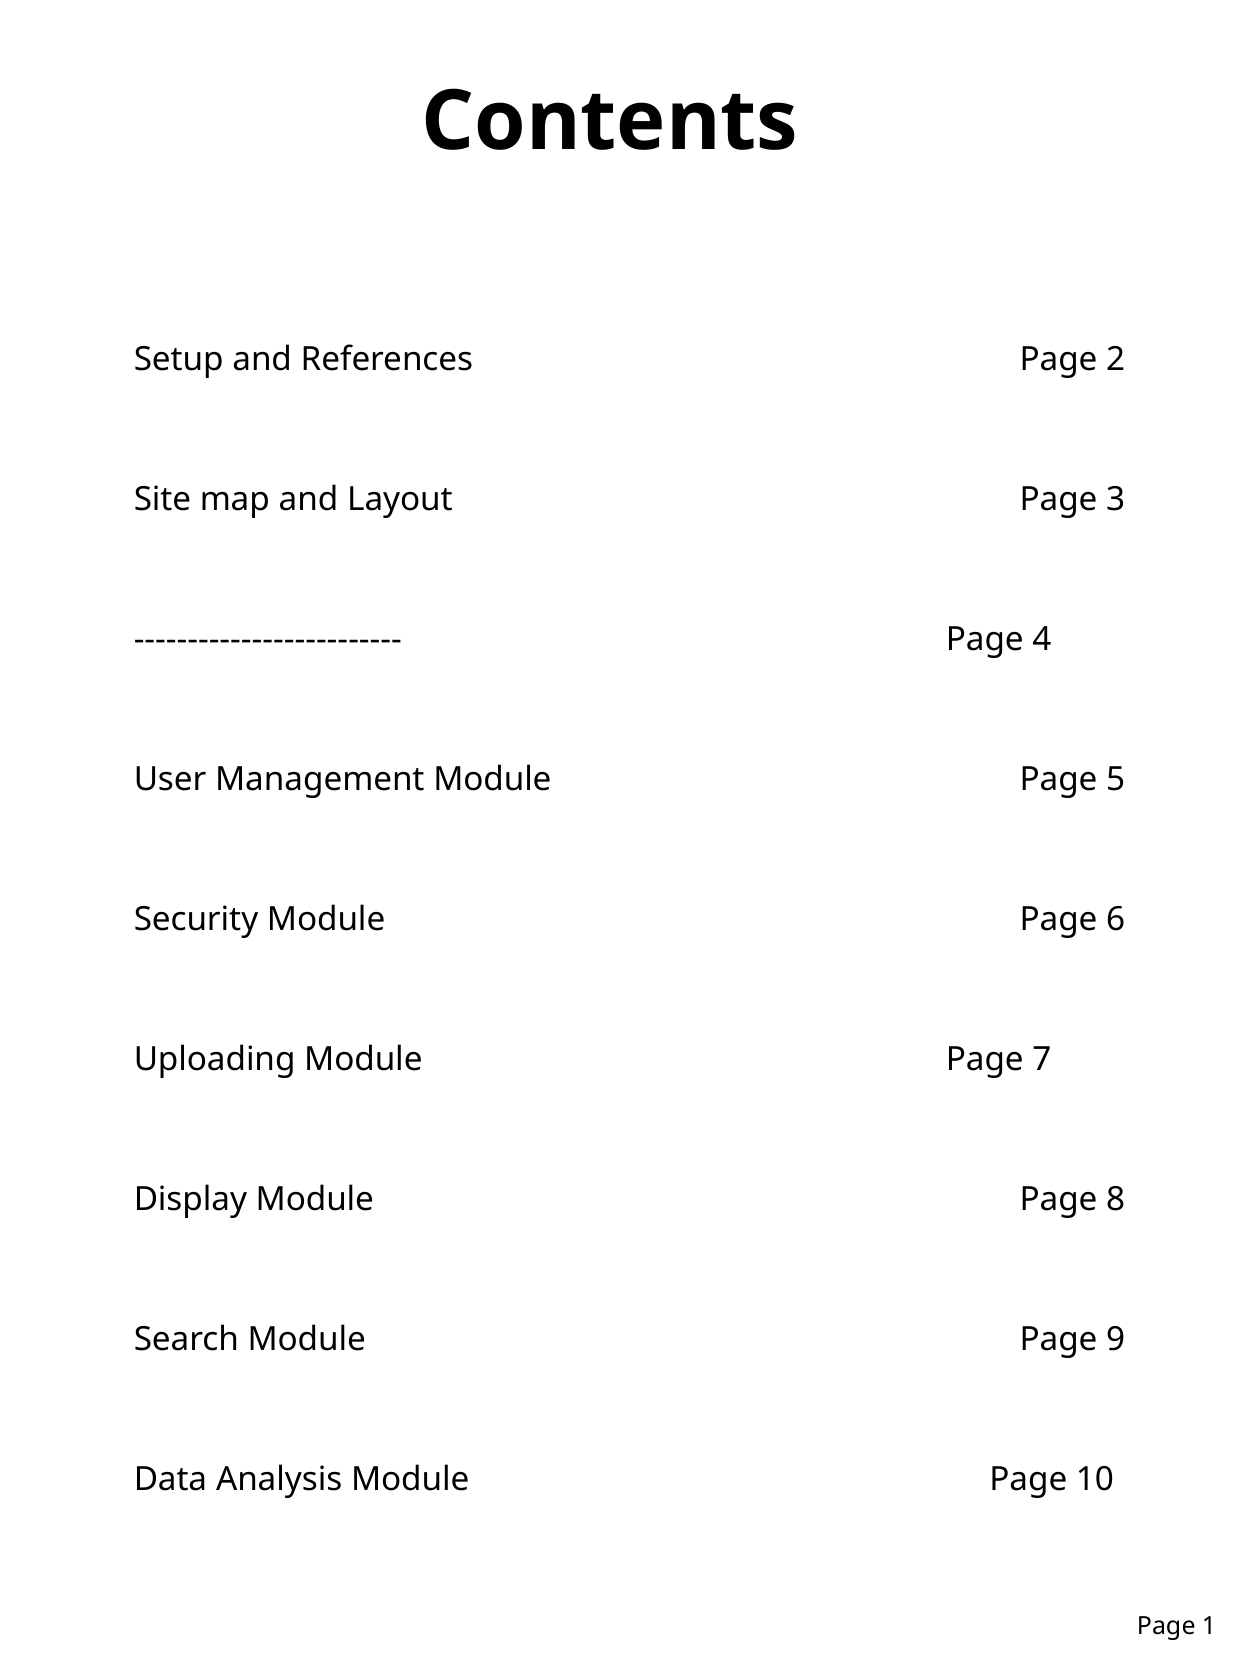

Contents
Setup and References								Page 2
Site map and Layout				 				Page 3
-------------------------								Page 4
User Management Module							Page 5
Security Module									Page 6
Uploading Module								Page 7
Display Module									Page 8
Search Module									Page 9
Data Analysis Module							 Page 10
Page 1